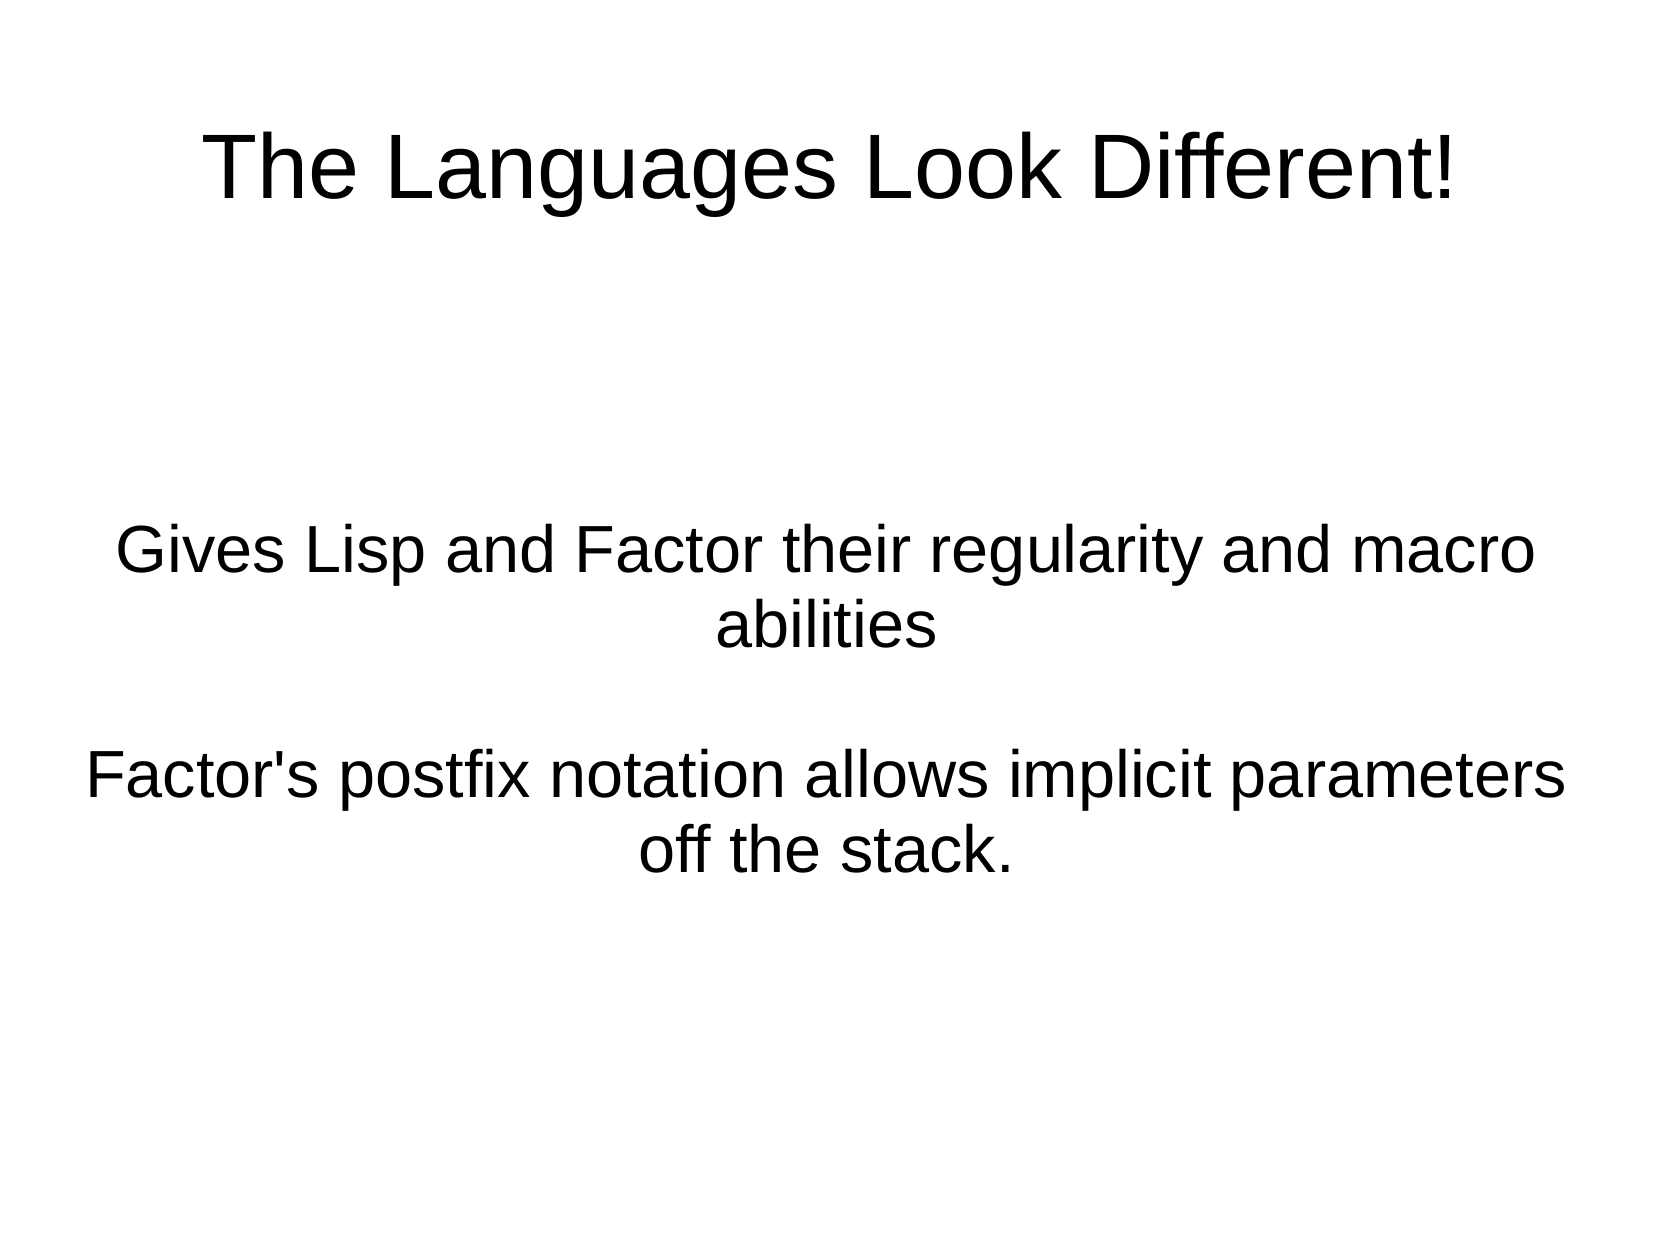

# The Languages Look Different!
Gives Lisp and Factor their regularity and macro abilities
Factor's postfix notation allows implicit parameters off the stack.